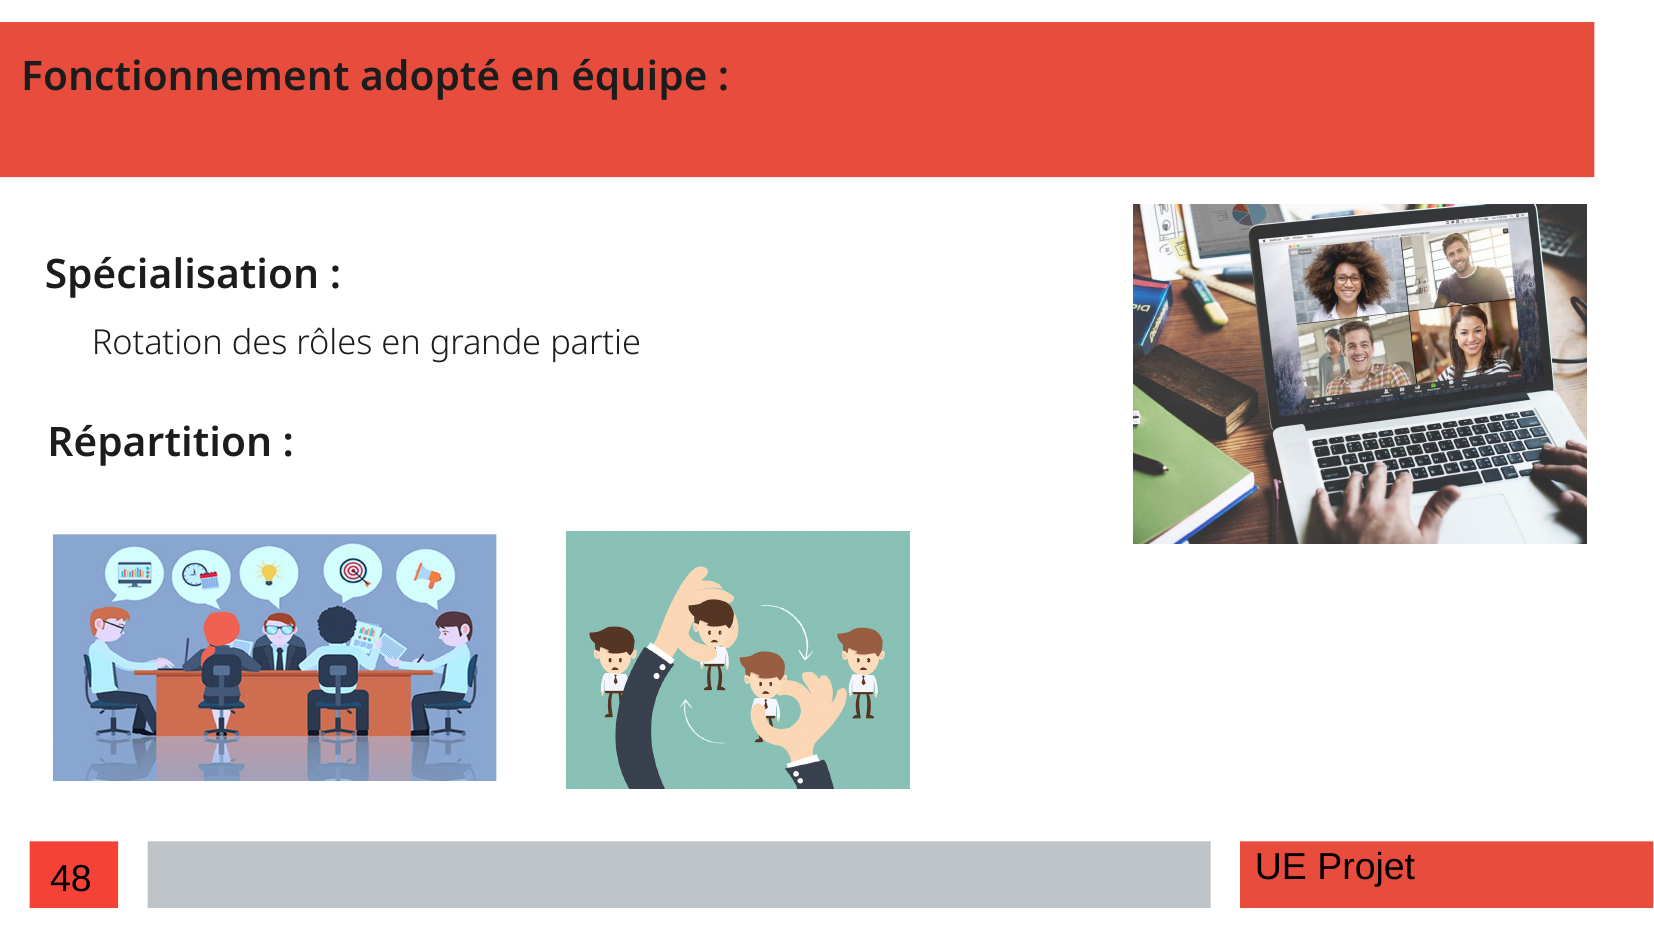

# Fonctionnement adopté en équipe :
Spécialisation :
Rotation des rôles en grande partie
Répartition :
UE Projet
48